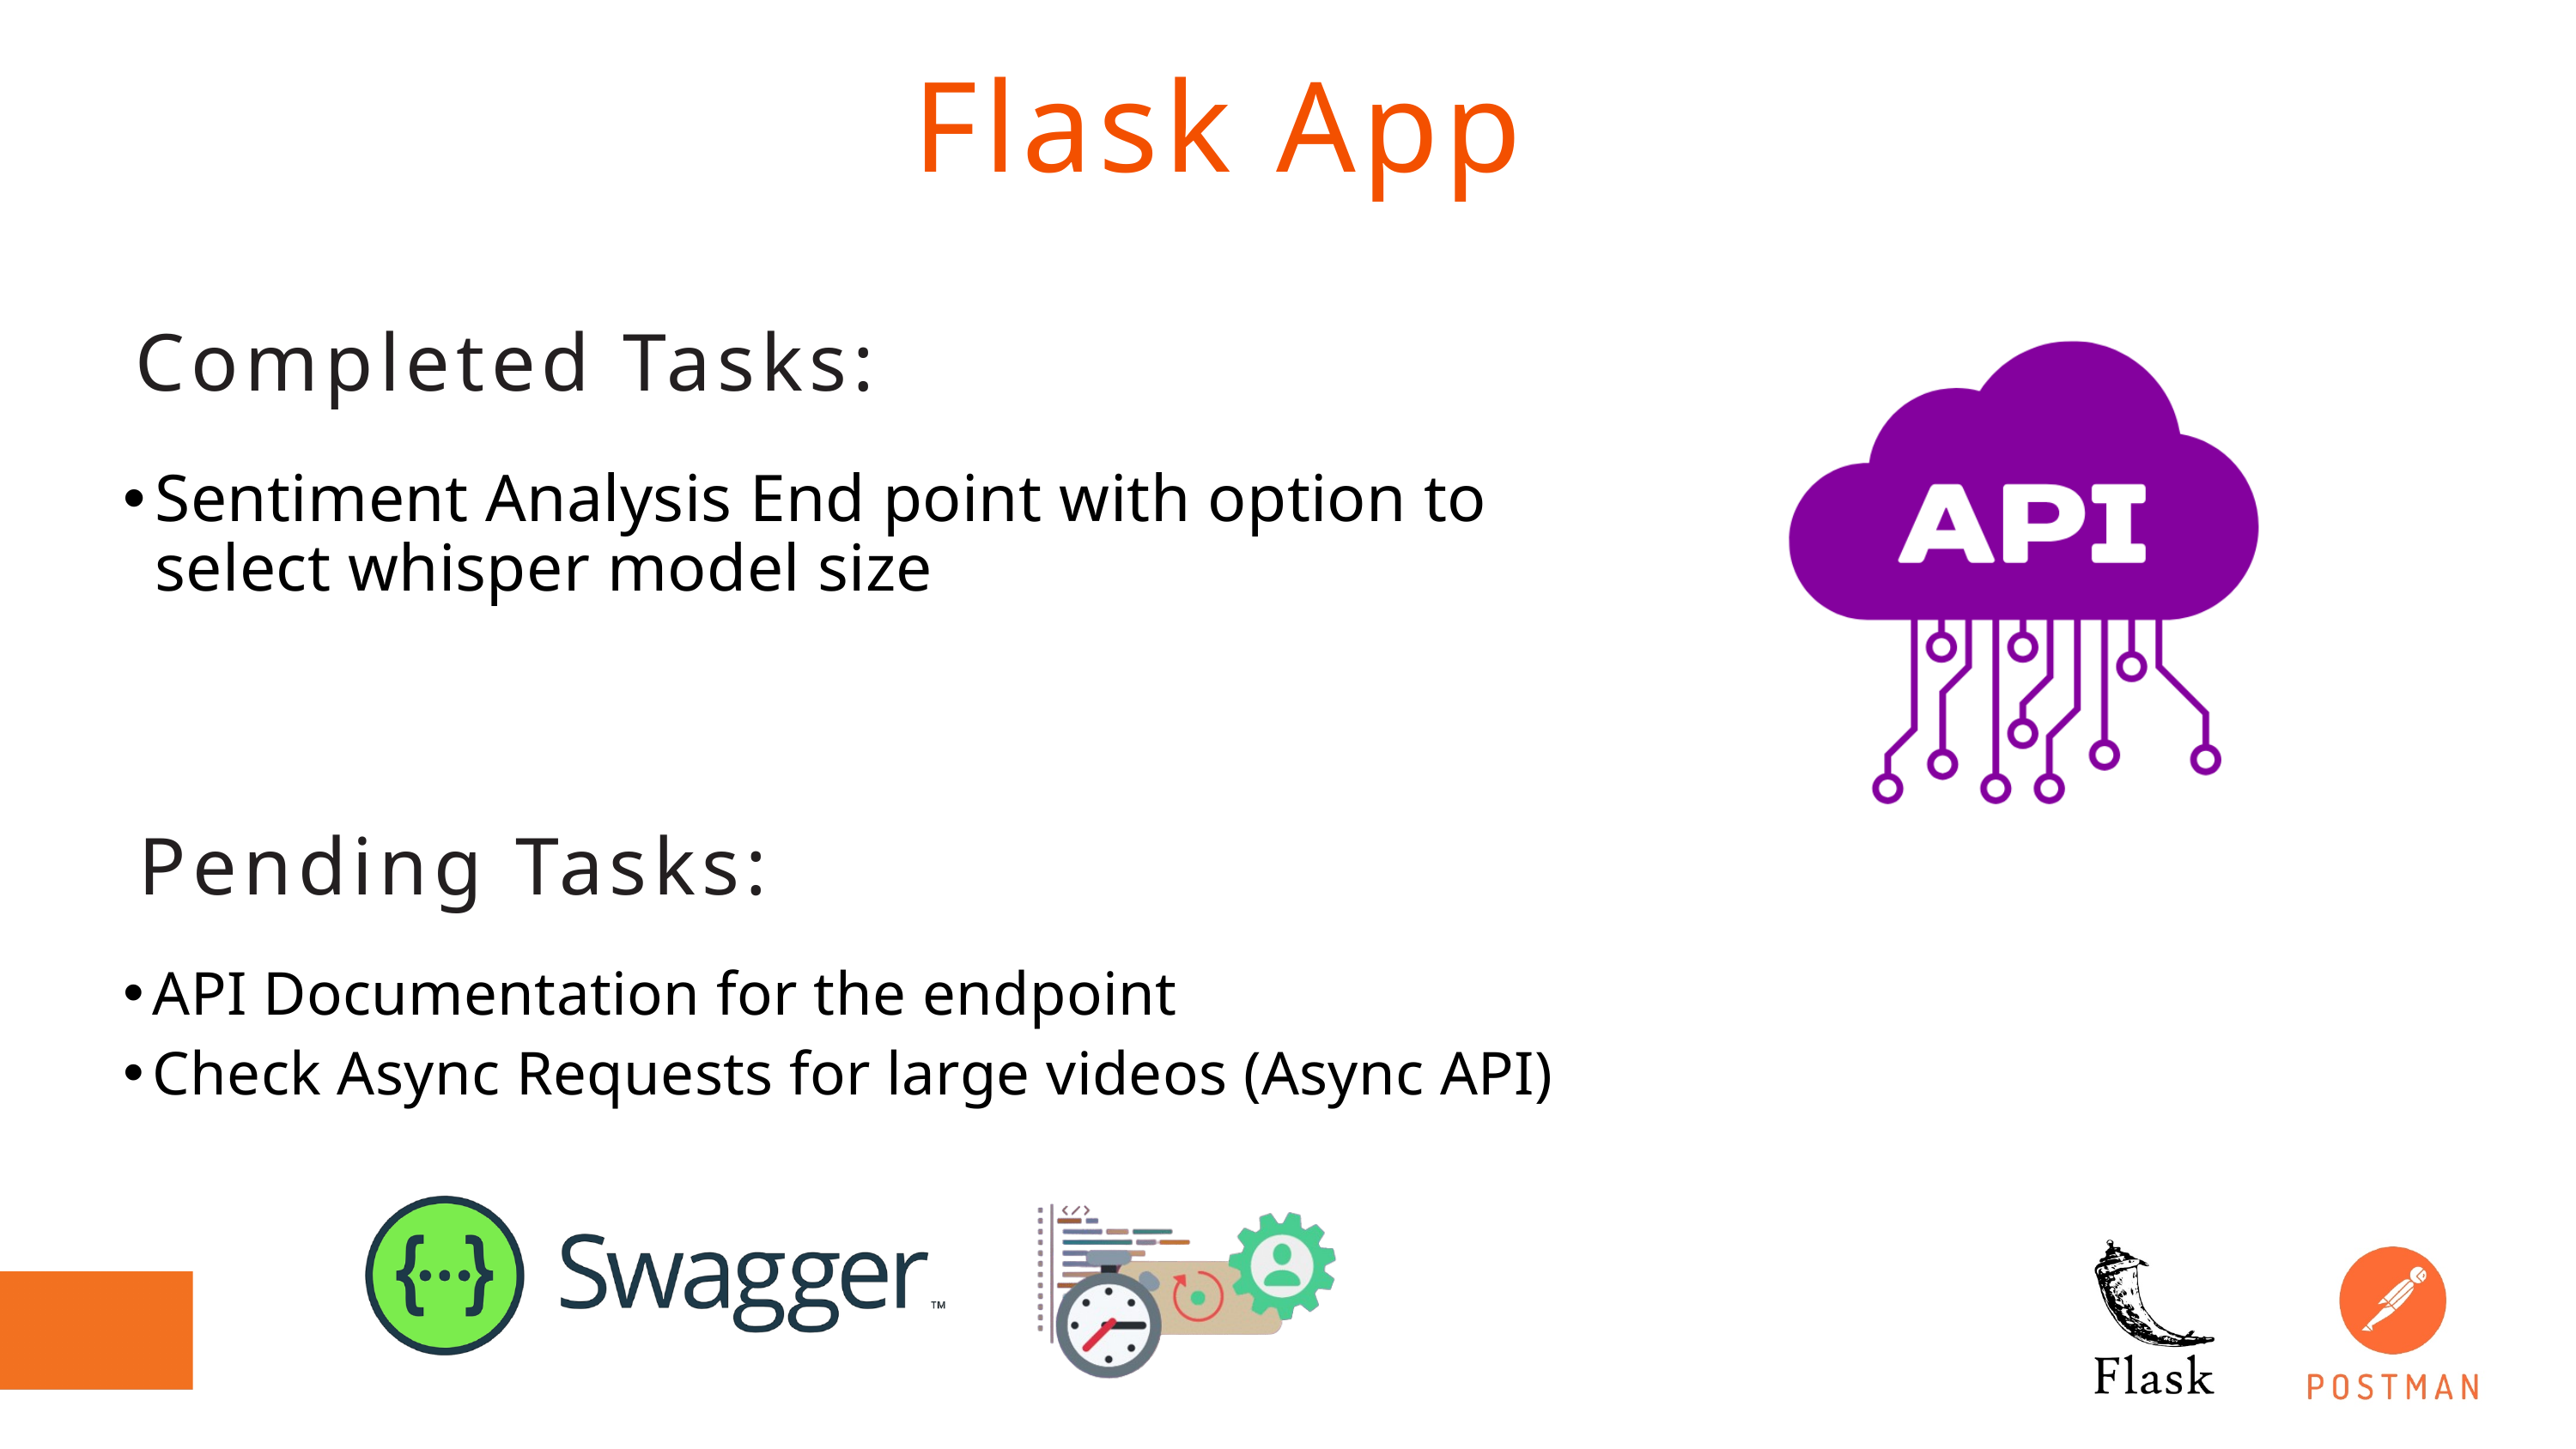

Flask App
 Completed Tasks:
Sentiment Analysis End point with option to select whisper model size
 Pending Tasks:
API Documentation for the endpoint
Check Async Requests for large videos (Async API)